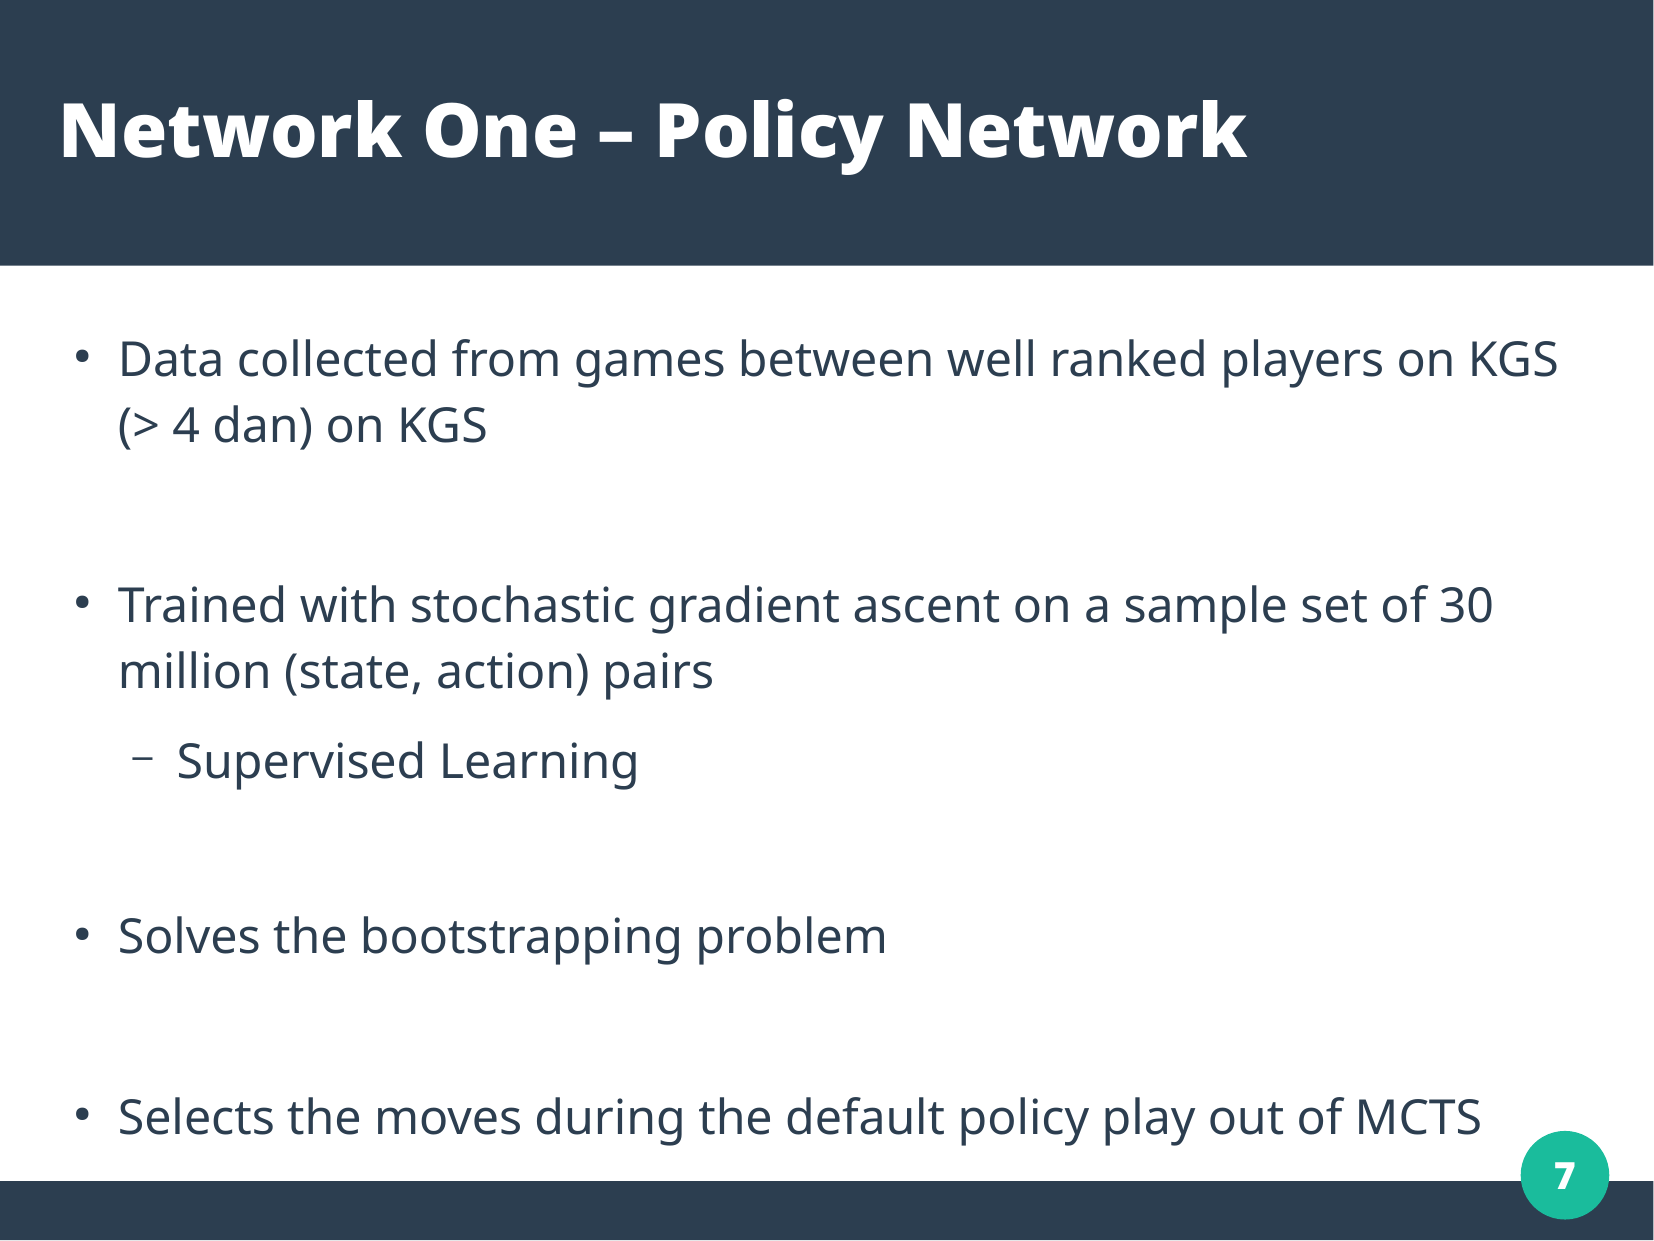

# Network One – Policy Network
Data collected from games between well ranked players on KGS (> 4 dan) on KGS
Trained with stochastic gradient ascent on a sample set of 30 million (state, action) pairs
Supervised Learning
Solves the bootstrapping problem
Selects the moves during the default policy play out of MCTS
7